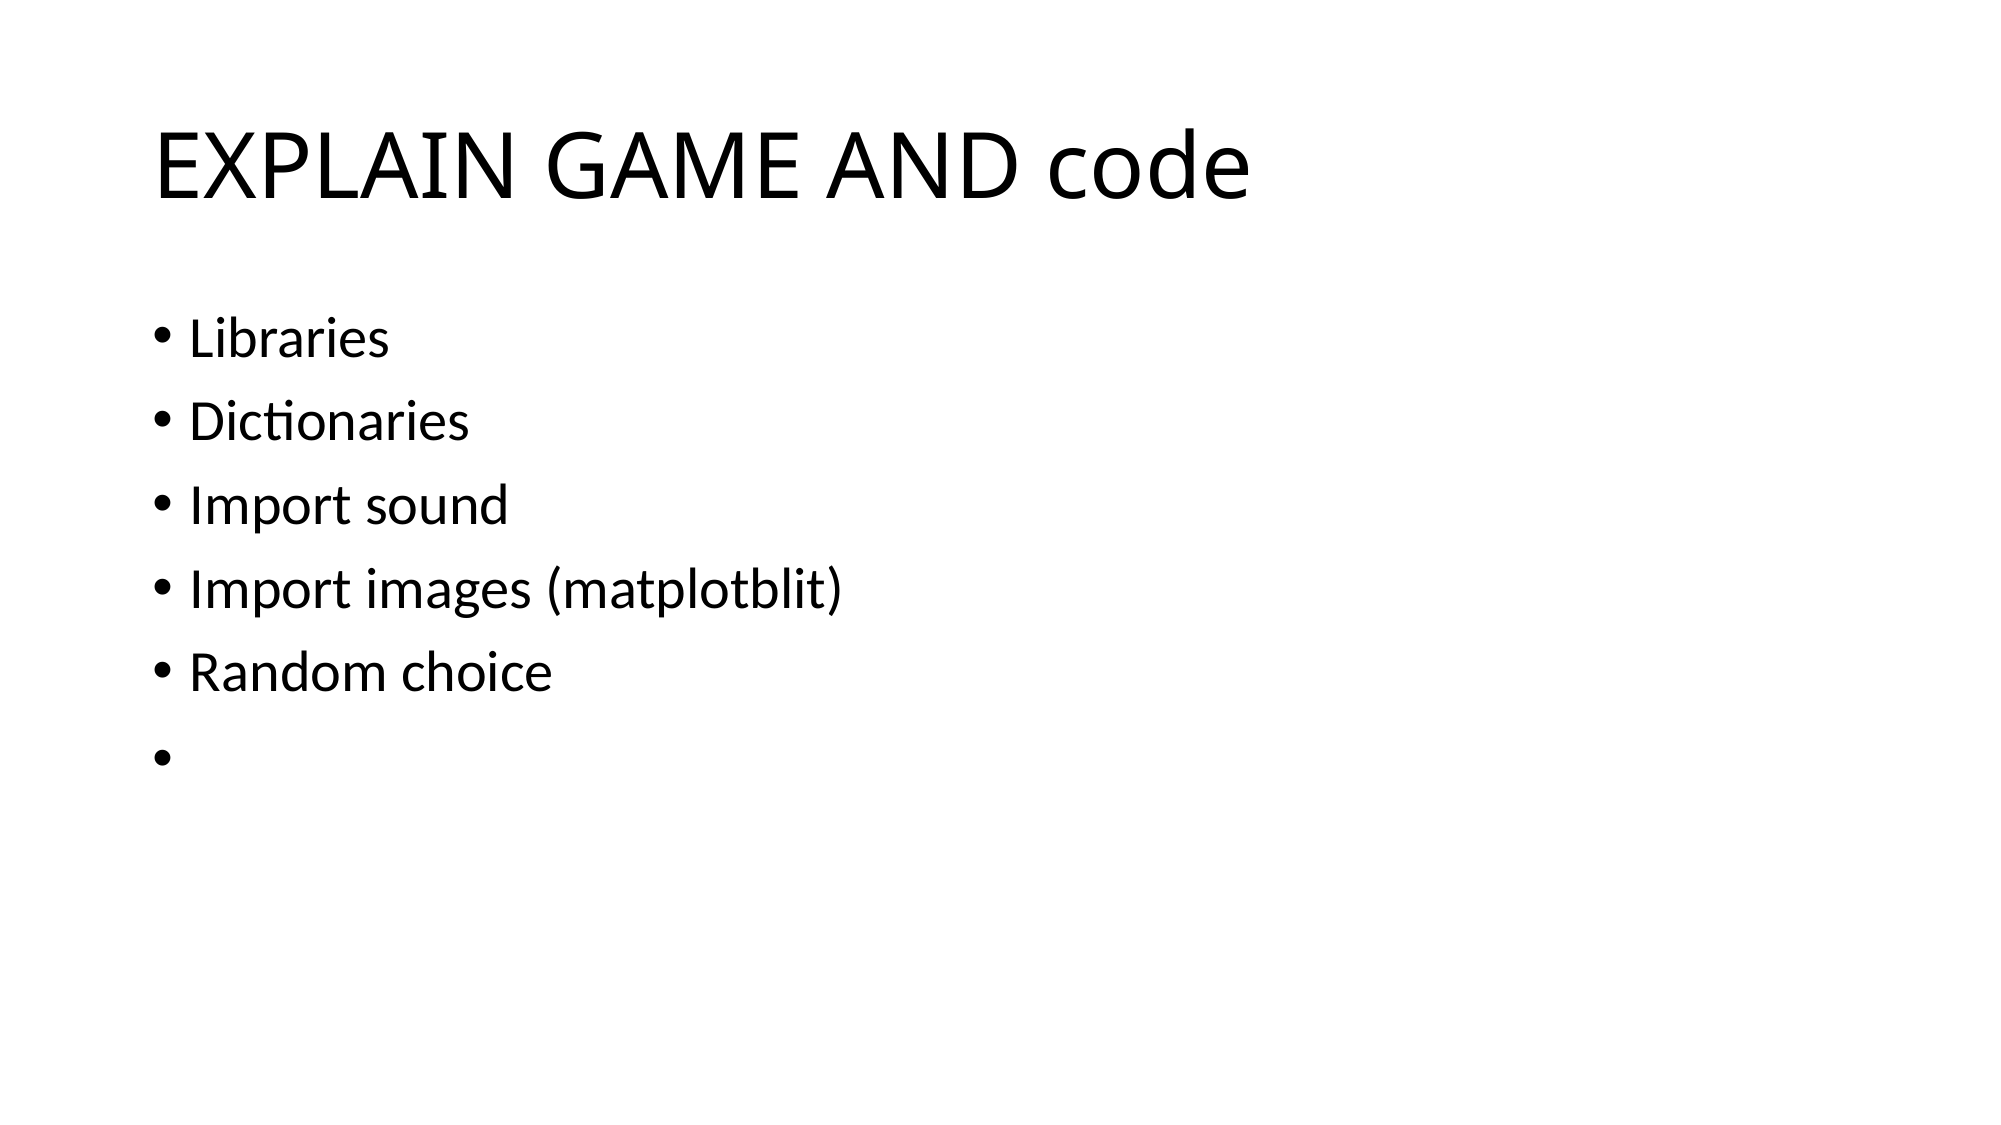

# EXPLAIN GAME AND code
Libraries
Dictionaries
Import sound
Import images (matplotblit)
Random choice